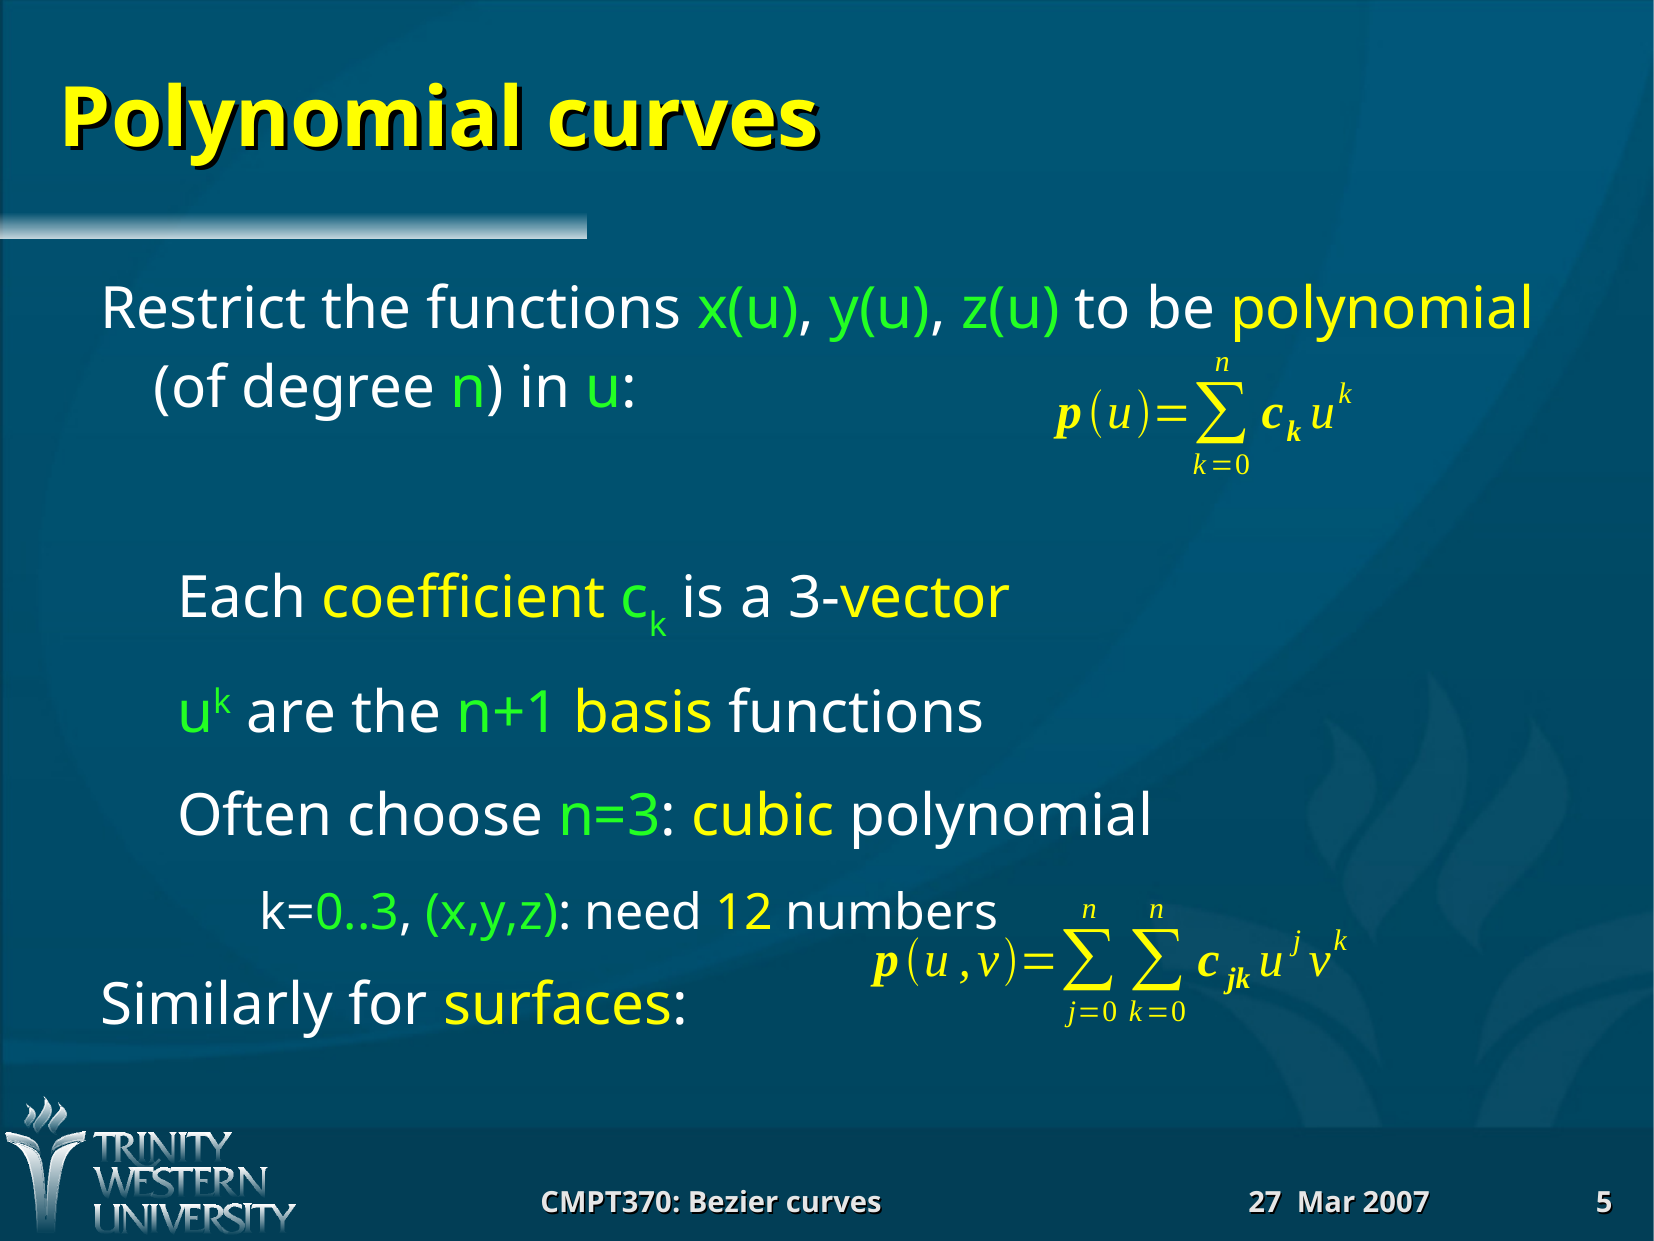

# Polynomial curves
Restrict the functions x(u), y(u), z(u) to be polynomial (of degree n) in u:
Each coefficient ck is a 3-vector
uk are the n+1 basis functions
Often choose n=3: cubic polynomial
k=0..3, (x,y,z): need 12 numbers
Similarly for surfaces:
CMPT370: Bezier curves
27 Mar 2007
5